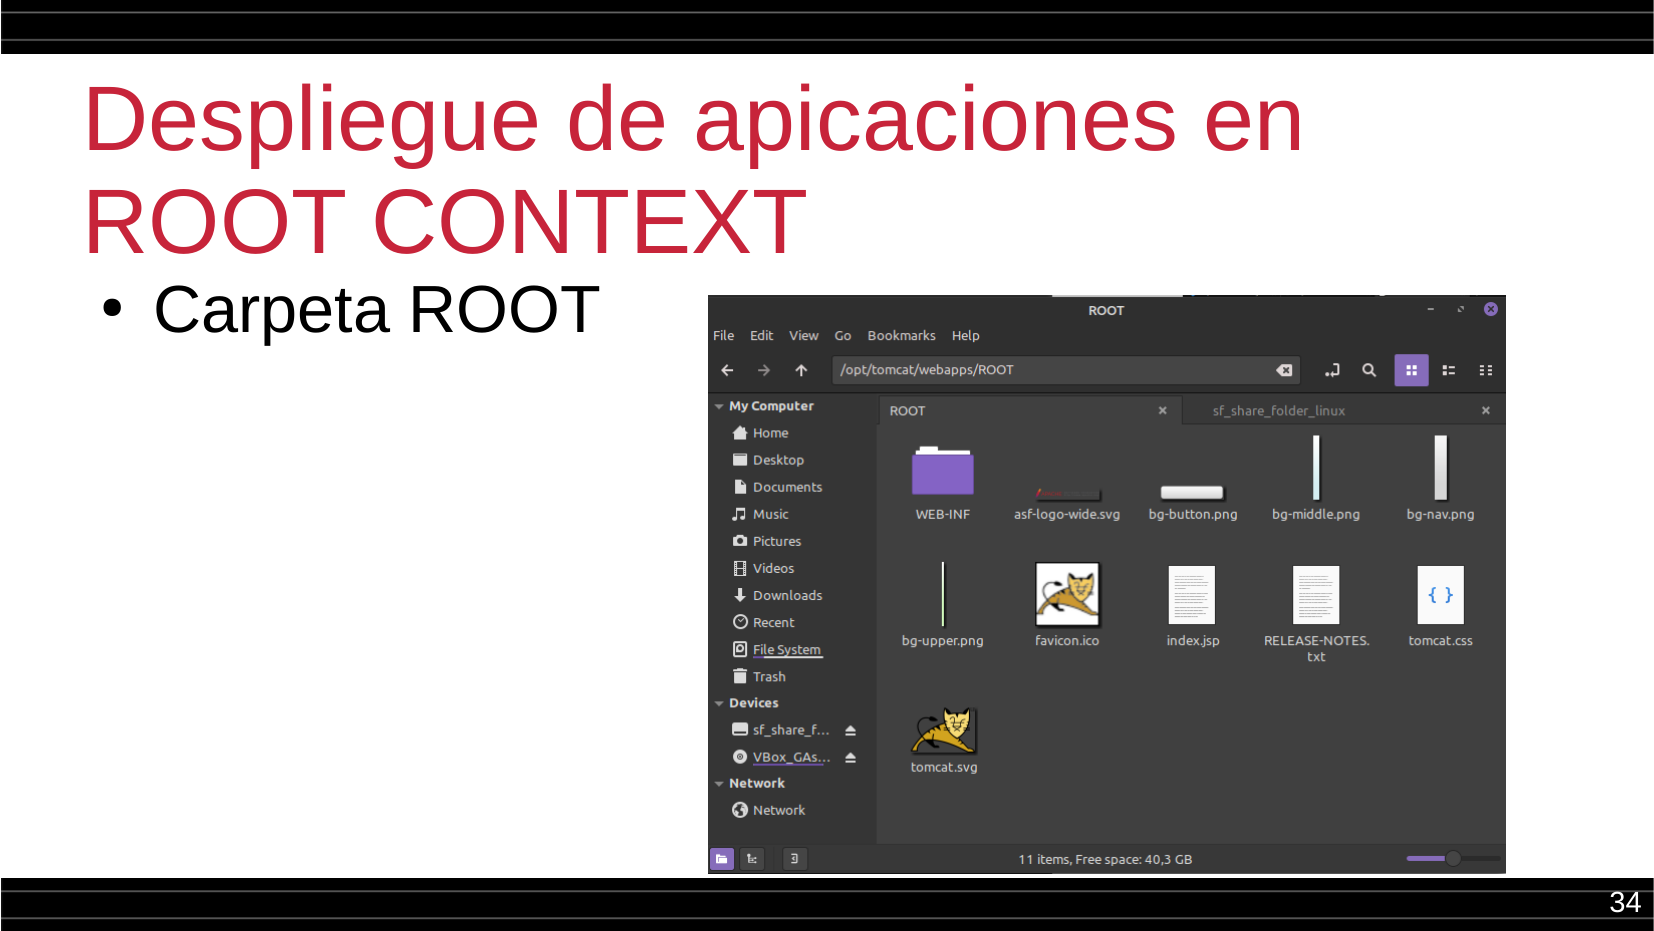

# Despliegue de apicaciones en ROOT CONTEXT
Carpeta ROOT